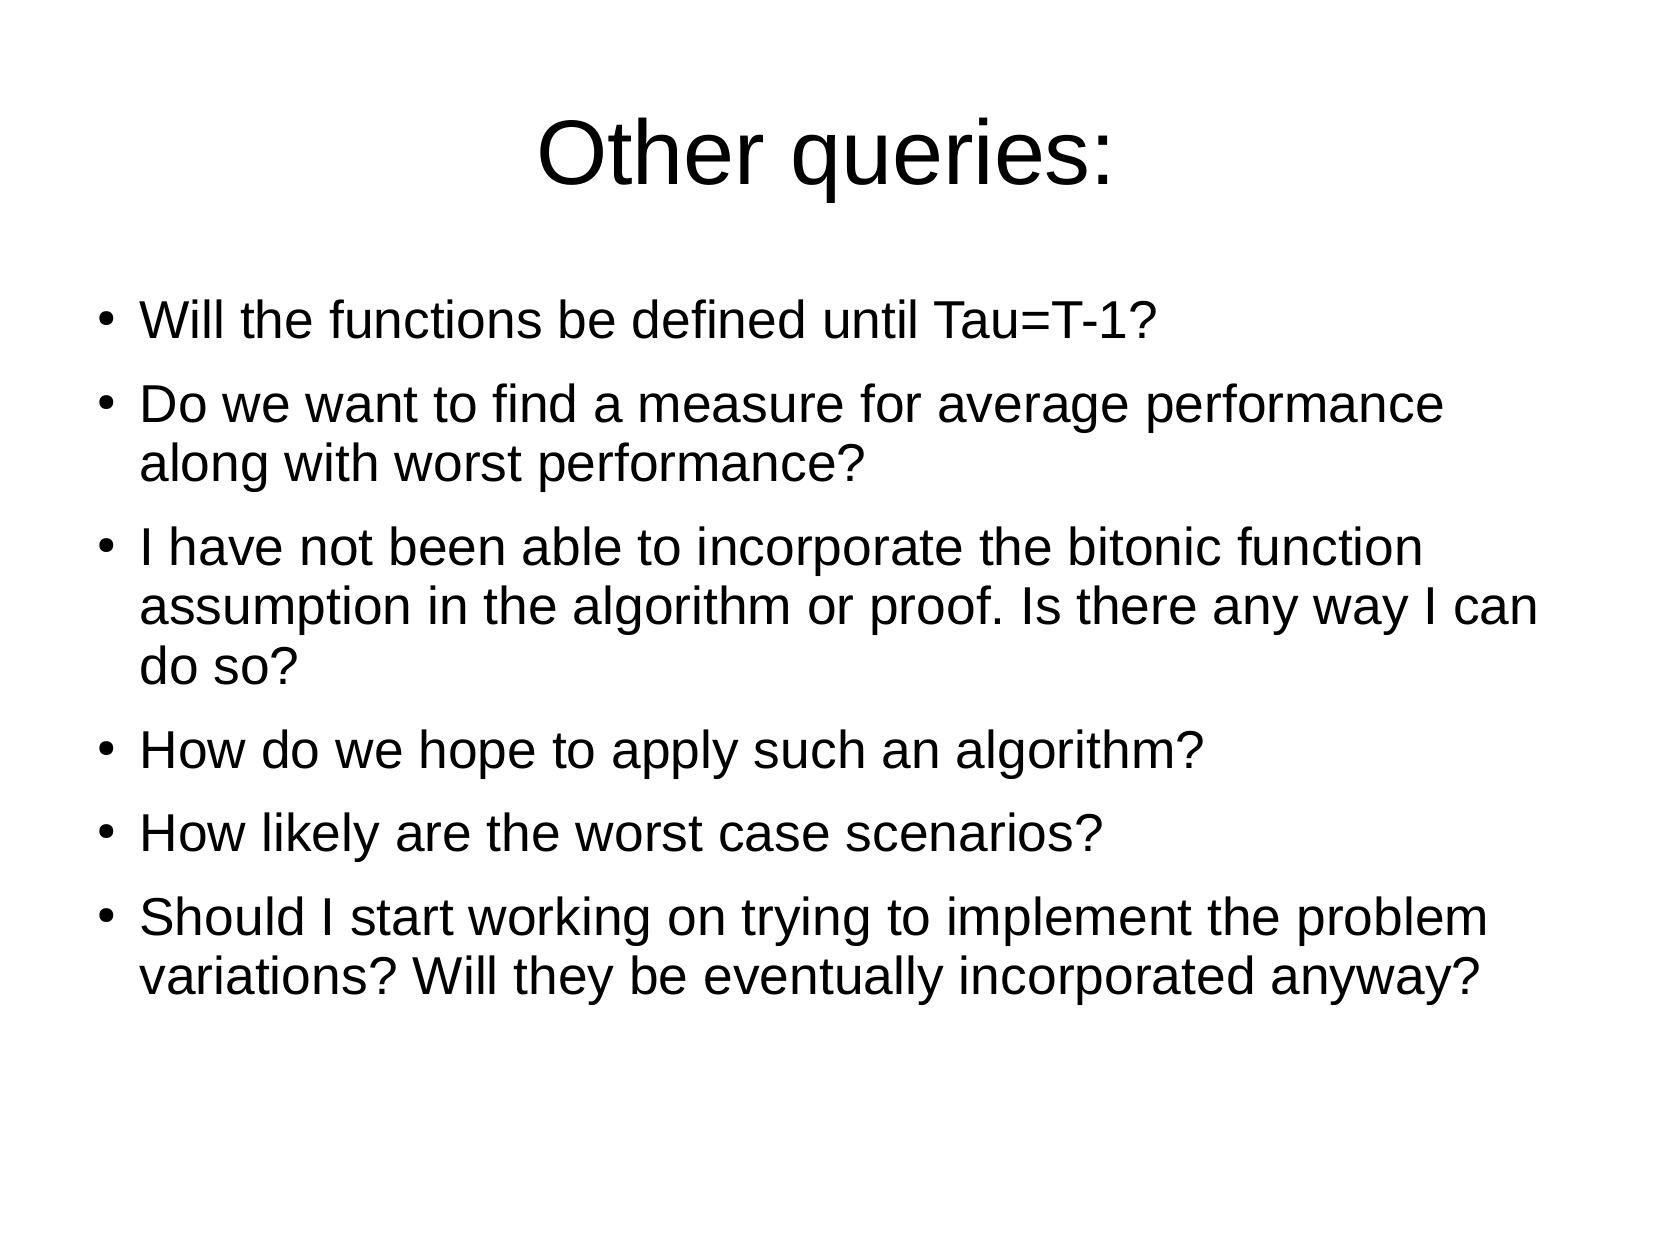

# Other queries:
Will the functions be defined until Tau=T-1?
Do we want to find a measure for average performance along with worst performance?
I have not been able to incorporate the bitonic function assumption in the algorithm or proof. Is there any way I can do so?
How do we hope to apply such an algorithm?
How likely are the worst case scenarios?
Should I start working on trying to implement the problem variations? Will they be eventually incorporated anyway?